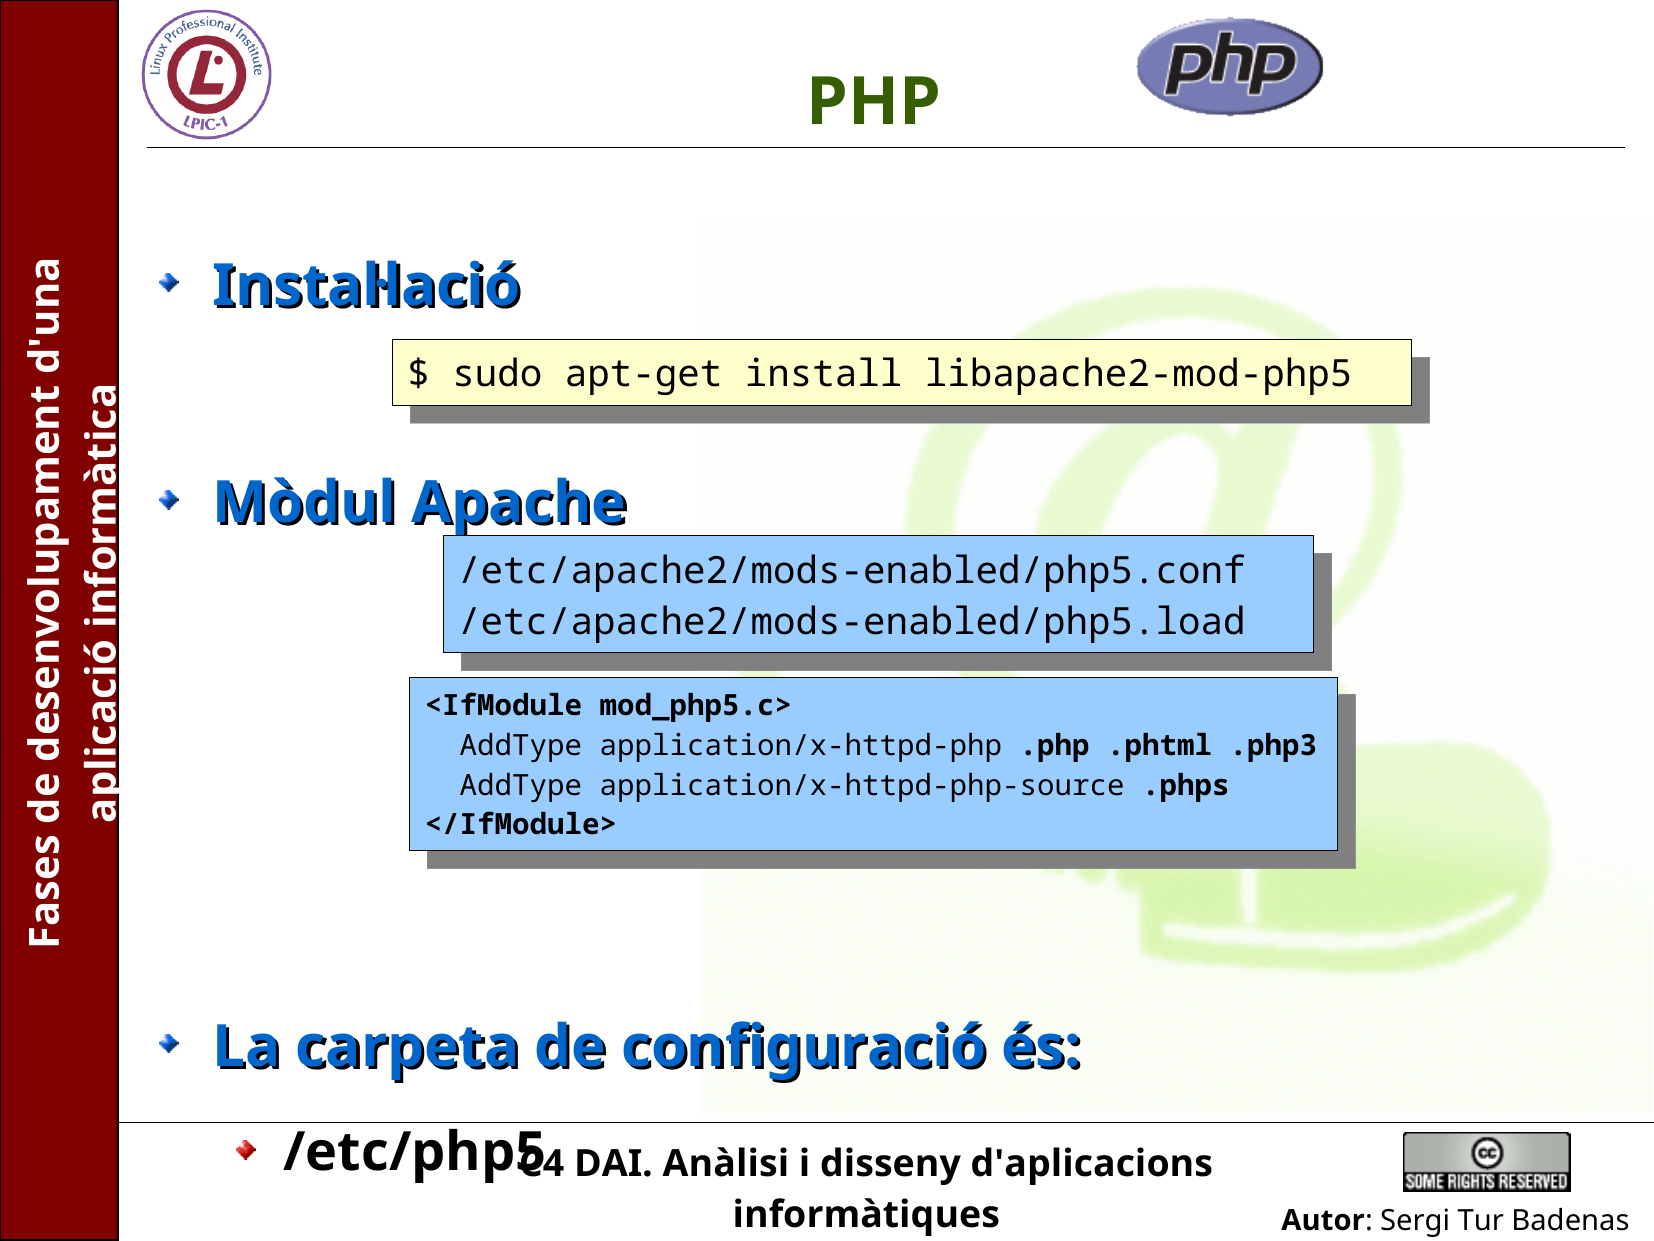

# PHP
Instal·lació
Mòdul Apache
La carpeta de configuració és:
/etc/php5
$ sudo apt-get install libapache2-mod-php5
/etc/apache2/mods-enabled/php5.conf
/etc/apache2/mods-enabled/php5.load
<IfModule mod_php5.c>
 AddType application/x-httpd-php .php .phtml .php3
 AddType application/x-httpd-php-source .phps
</IfModule>